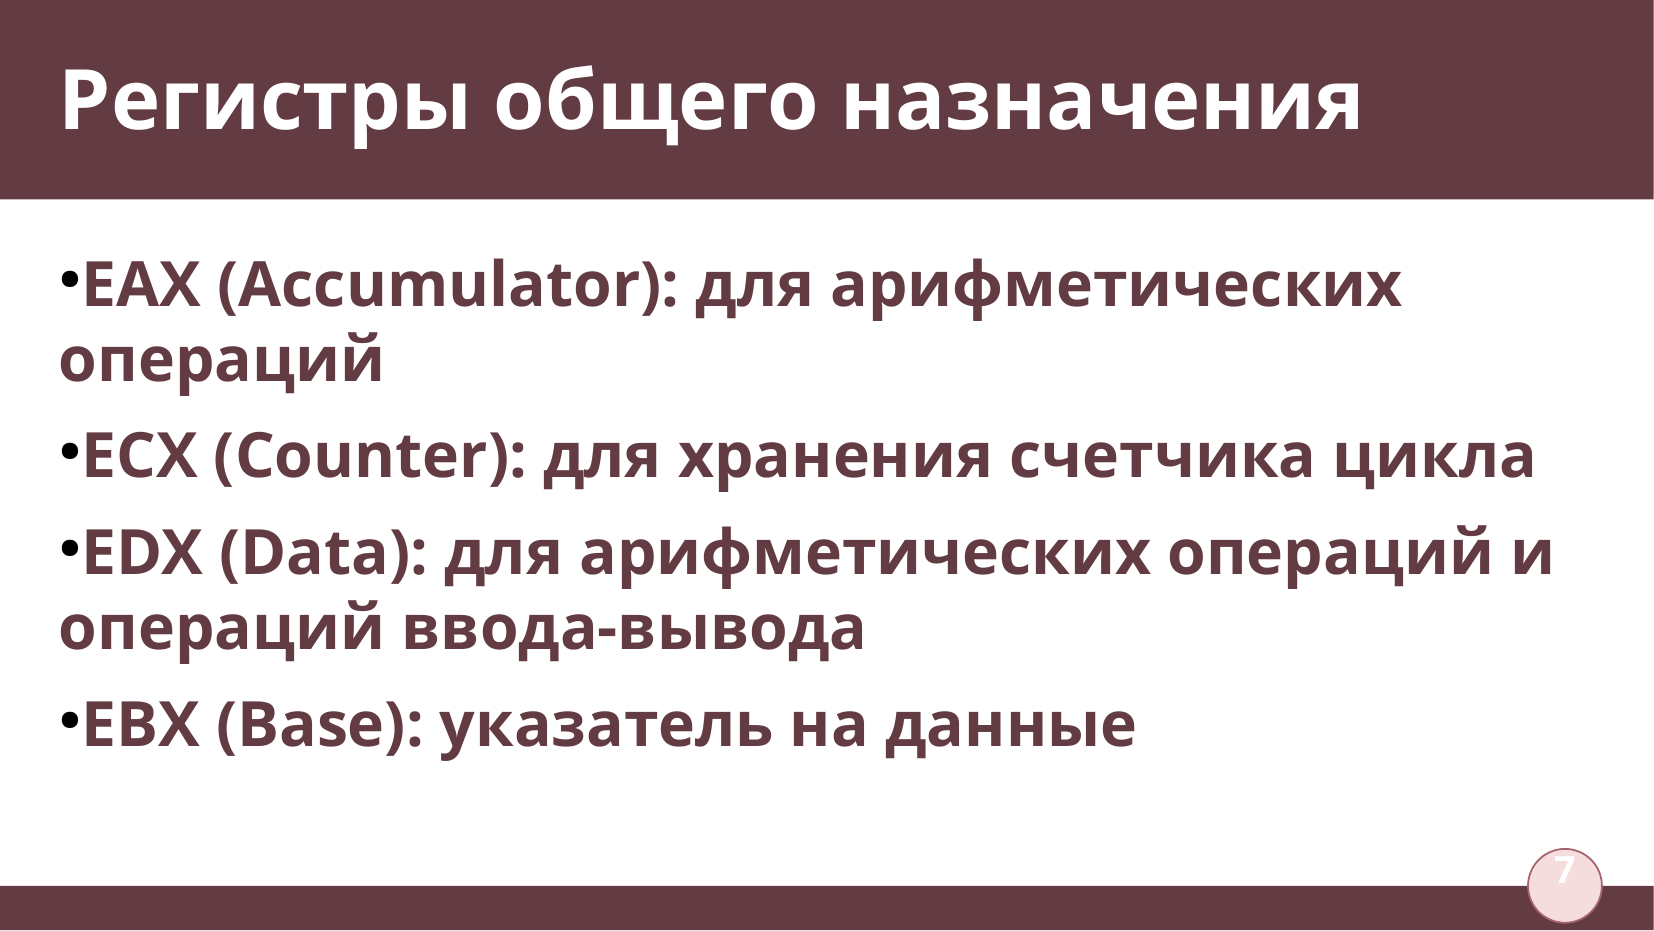

# Регистры общего назначения
EAX (Accumulator): для арифметических операций
ECX (Counter): для хранения счетчика цикла
EDX (Data): для арифметических операций и операций ввода-вывода
EBX (Base): указатель на данные